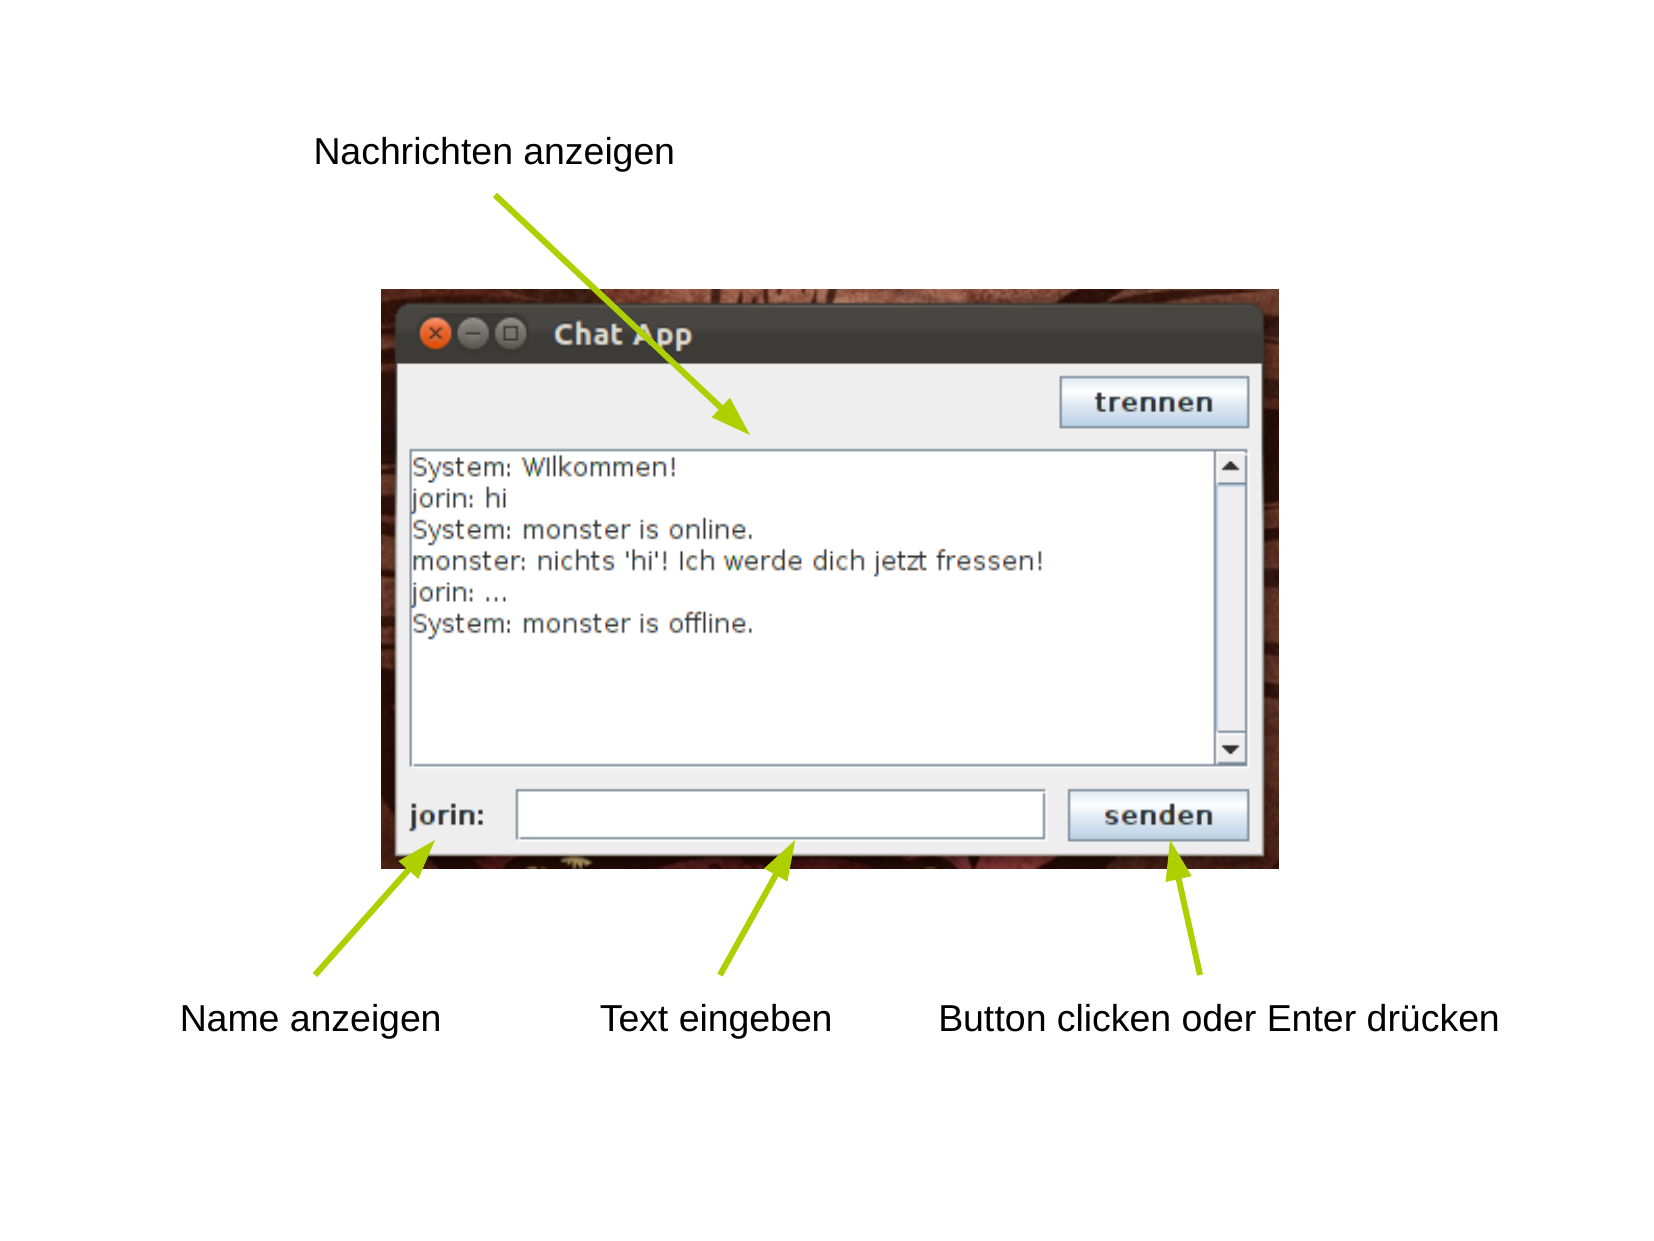

#
Nachrichten anzeigen
Name anzeigen
Text eingeben
Button clicken oder Enter drücken